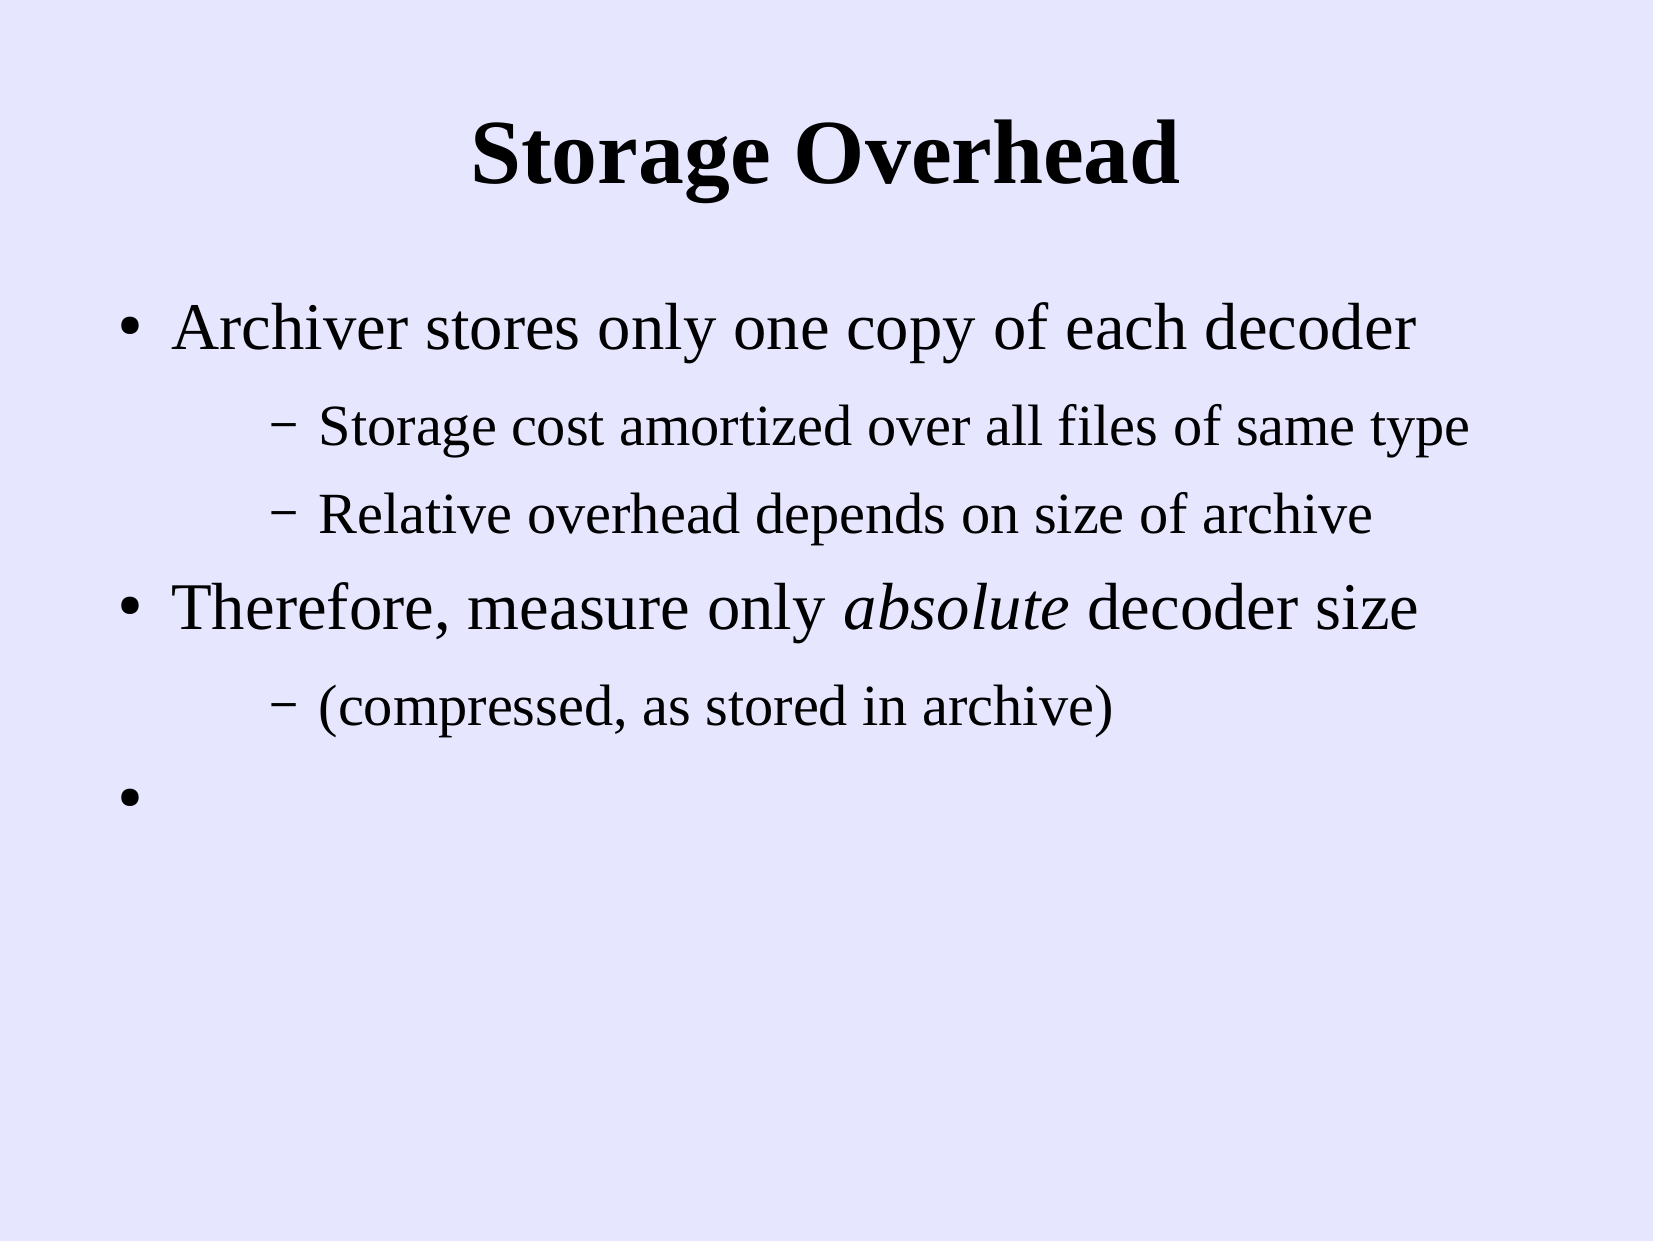

# Storage Overhead
Archiver stores only one copy of each decoder
Storage cost amortized over all files of same type
Relative overhead depends on size of archive
Therefore, measure only absolute decoder size
(compressed, as stored in archive)